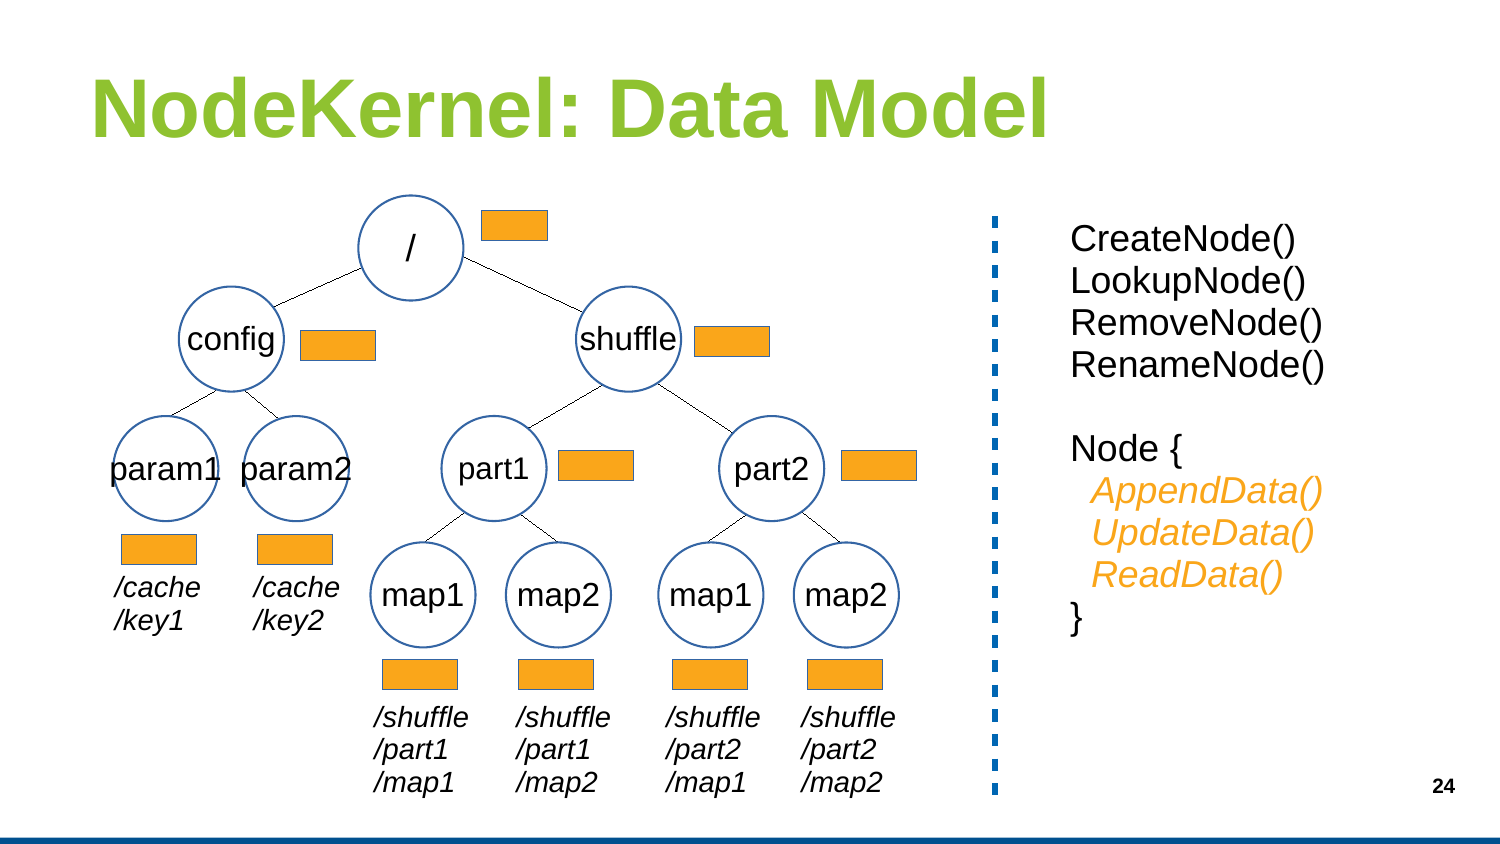

#
NodeKernel: Data Model
/
CreateNode()
LookupNode()
RemoveNode()
RenameNode()
Node {
 AppendData()
 UpdateData()
 ReadData()
}
config
shuffle
part1
param1
part2
param2
map1
map2
map1
map2
/cache
/key1
/cache
/key2
/shuffle
/part1
/map1
/shuffle
/part1
/map2
/shuffle
/part2
/map1
/shuffle
/part2
/map2
24